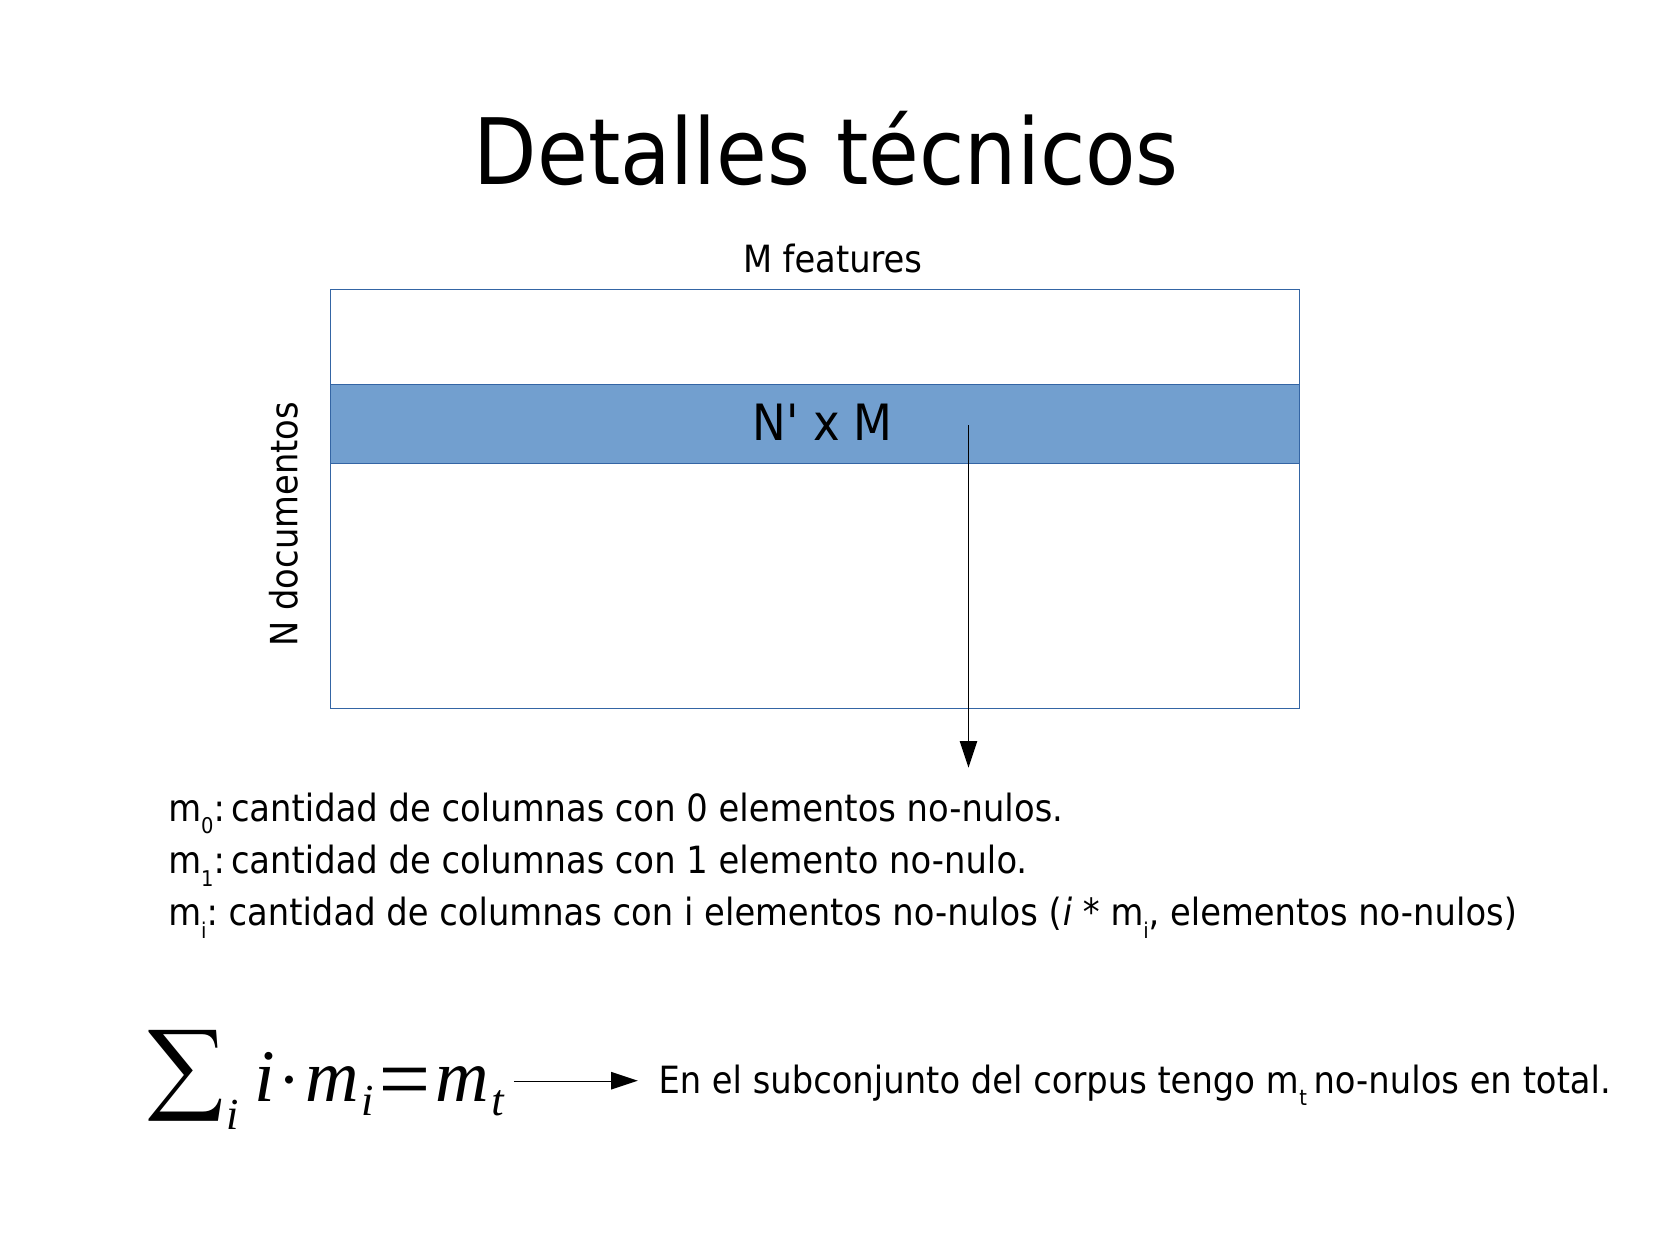

# Detalles técnicos
M features
N' x M
N documentos
m0: cantidad de columnas con 0 elementos no-nulos.
m1: cantidad de columnas con 1 elemento no-nulo.
mi: cantidad de columnas con i elementos no-nulos (i * mi, elementos no-nulos)
En el subconjunto del corpus tengo mt no-nulos en total.